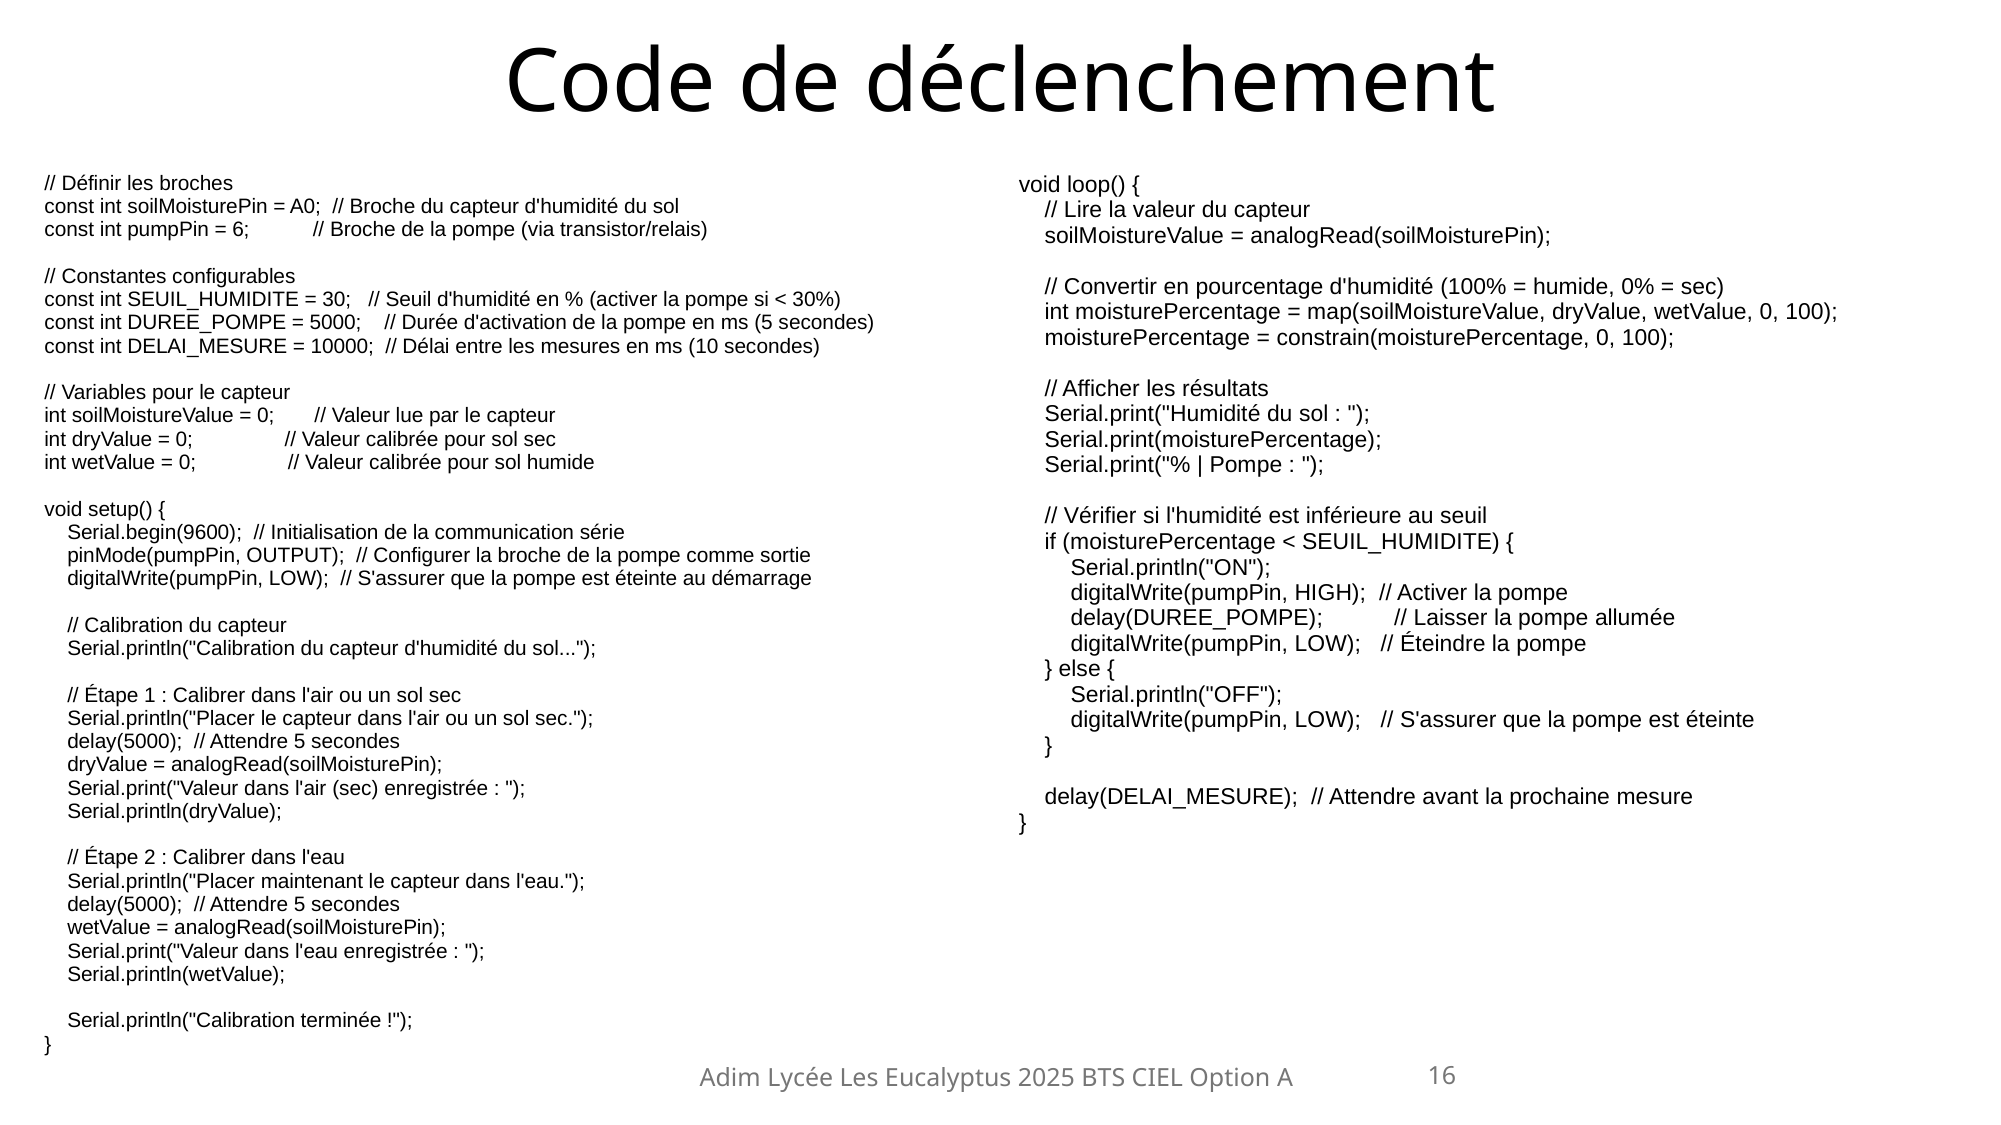

# Code de déclenchement
// Définir les broches
const int soilMoisturePin = A0; // Broche du capteur d'humidité du sol
const int pumpPin = 6; // Broche de la pompe (via transistor/relais)
// Constantes configurables
const int SEUIL_HUMIDITE = 30; // Seuil d'humidité en % (activer la pompe si < 30%)
const int DUREE_POMPE = 5000; // Durée d'activation de la pompe en ms (5 secondes)
const int DELAI_MESURE = 10000; // Délai entre les mesures en ms (10 secondes)
// Variables pour le capteur
int soilMoistureValue = 0; // Valeur lue par le capteur
int dryValue = 0; // Valeur calibrée pour sol sec
int wetValue = 0; // Valeur calibrée pour sol humide
void setup() {
 Serial.begin(9600); // Initialisation de la communication série
 pinMode(pumpPin, OUTPUT); // Configurer la broche de la pompe comme sortie
 digitalWrite(pumpPin, LOW); // S'assurer que la pompe est éteinte au démarrage
 // Calibration du capteur
 Serial.println("Calibration du capteur d'humidité du sol...");
 // Étape 1 : Calibrer dans l'air ou un sol sec
 Serial.println("Placer le capteur dans l'air ou un sol sec.");
 delay(5000); // Attendre 5 secondes
 dryValue = analogRead(soilMoisturePin);
 Serial.print("Valeur dans l'air (sec) enregistrée : ");
 Serial.println(dryValue);
 // Étape 2 : Calibrer dans l'eau
 Serial.println("Placer maintenant le capteur dans l'eau.");
 delay(5000); // Attendre 5 secondes
 wetValue = analogRead(soilMoisturePin);
 Serial.print("Valeur dans l'eau enregistrée : ");
 Serial.println(wetValue);
 Serial.println("Calibration terminée !");
}
void loop() {
 // Lire la valeur du capteur
 soilMoistureValue = analogRead(soilMoisturePin);
 // Convertir en pourcentage d'humidité (100% = humide, 0% = sec)
 int moisturePercentage = map(soilMoistureValue, dryValue, wetValue, 0, 100);
 moisturePercentage = constrain(moisturePercentage, 0, 100);
 // Afficher les résultats
 Serial.print("Humidité du sol : ");
 Serial.print(moisturePercentage);
 Serial.print("% | Pompe : ");
 // Vérifier si l'humidité est inférieure au seuil
 if (moisturePercentage < SEUIL_HUMIDITE) {
 Serial.println("ON");
 digitalWrite(pumpPin, HIGH); // Activer la pompe
 delay(DUREE_POMPE); // Laisser la pompe allumée
 digitalWrite(pumpPin, LOW); // Éteindre la pompe
 } else {
 Serial.println("OFF");
 digitalWrite(pumpPin, LOW); // S'assurer que la pompe est éteinte
 }
 delay(DELAI_MESURE); // Attendre avant la prochaine mesure
}
Adim Lycée Les Eucalyptus 2025 BTS CIEL Option A